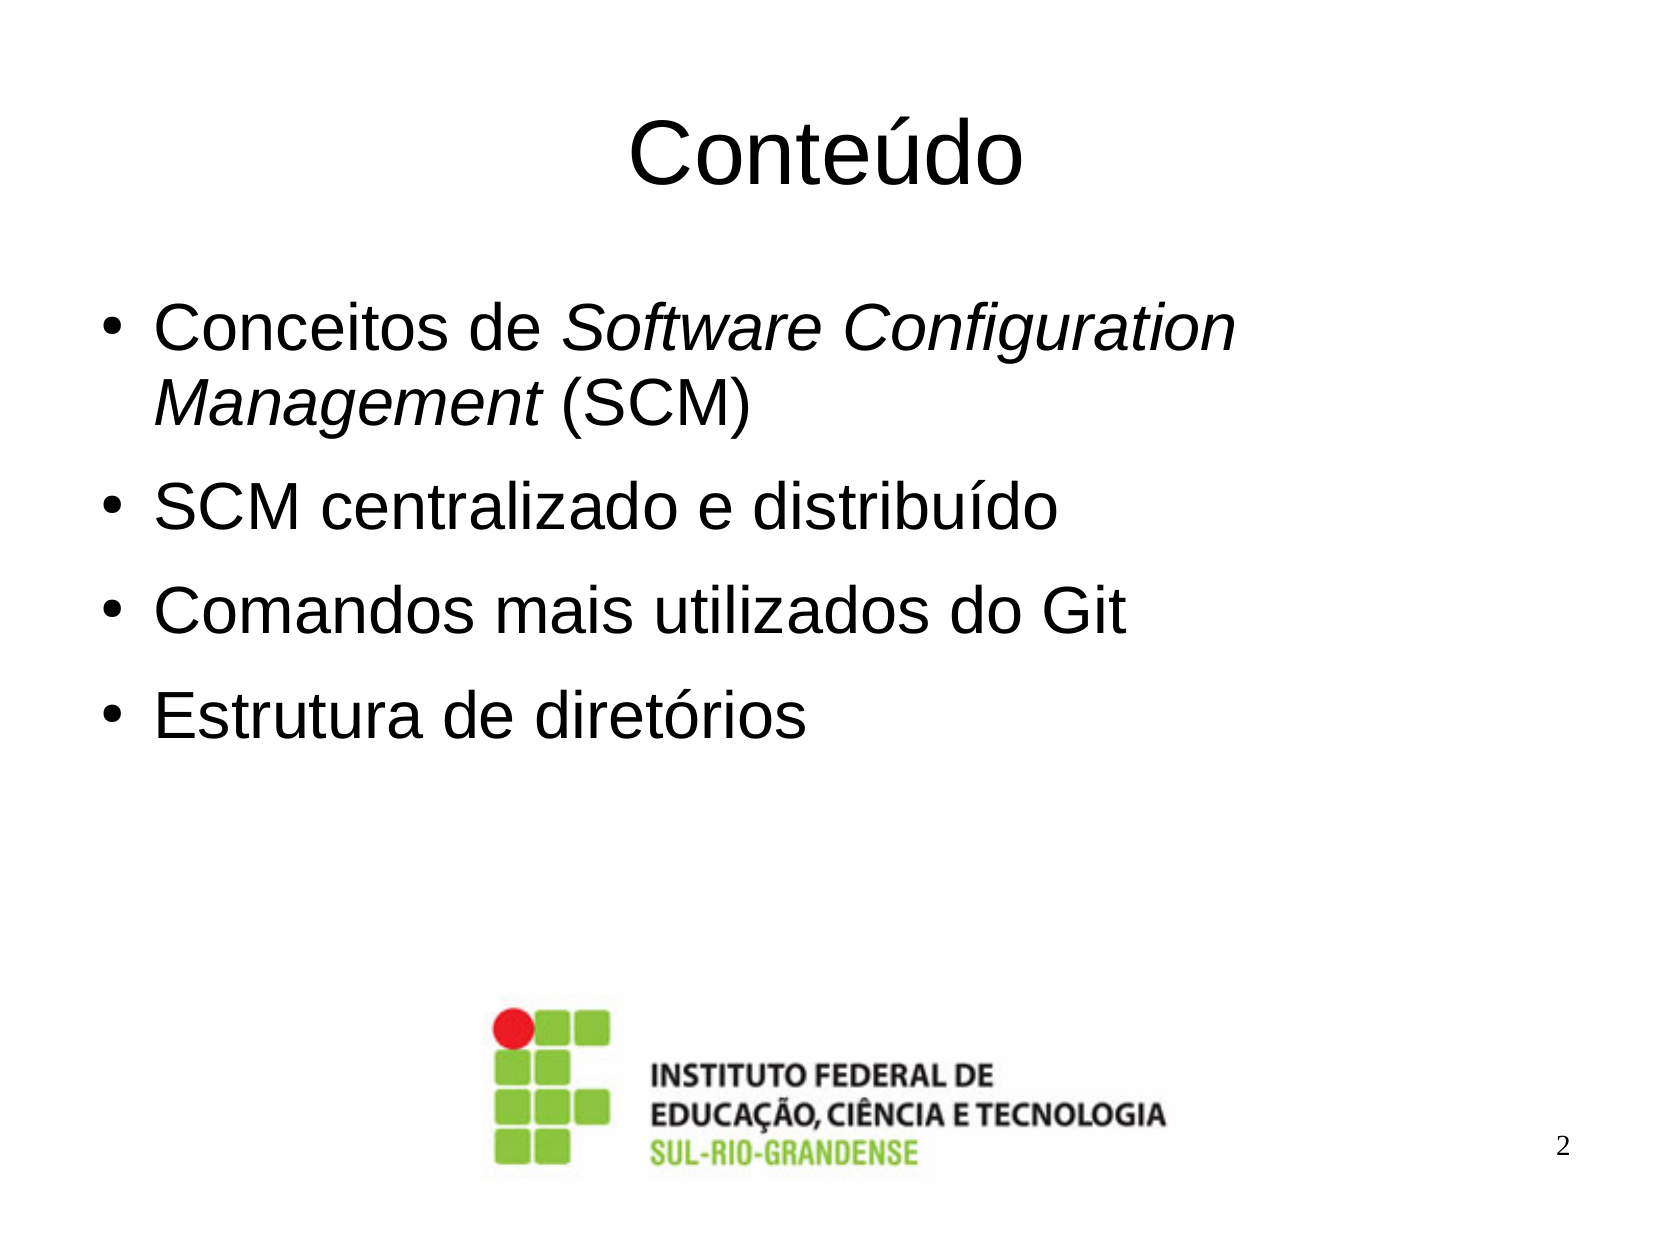

# Conteúdo
Conceitos de Software Configuration Management (SCM)
SCM centralizado e distribuído
Comandos mais utilizados do Git
Estrutura de diretórios
2